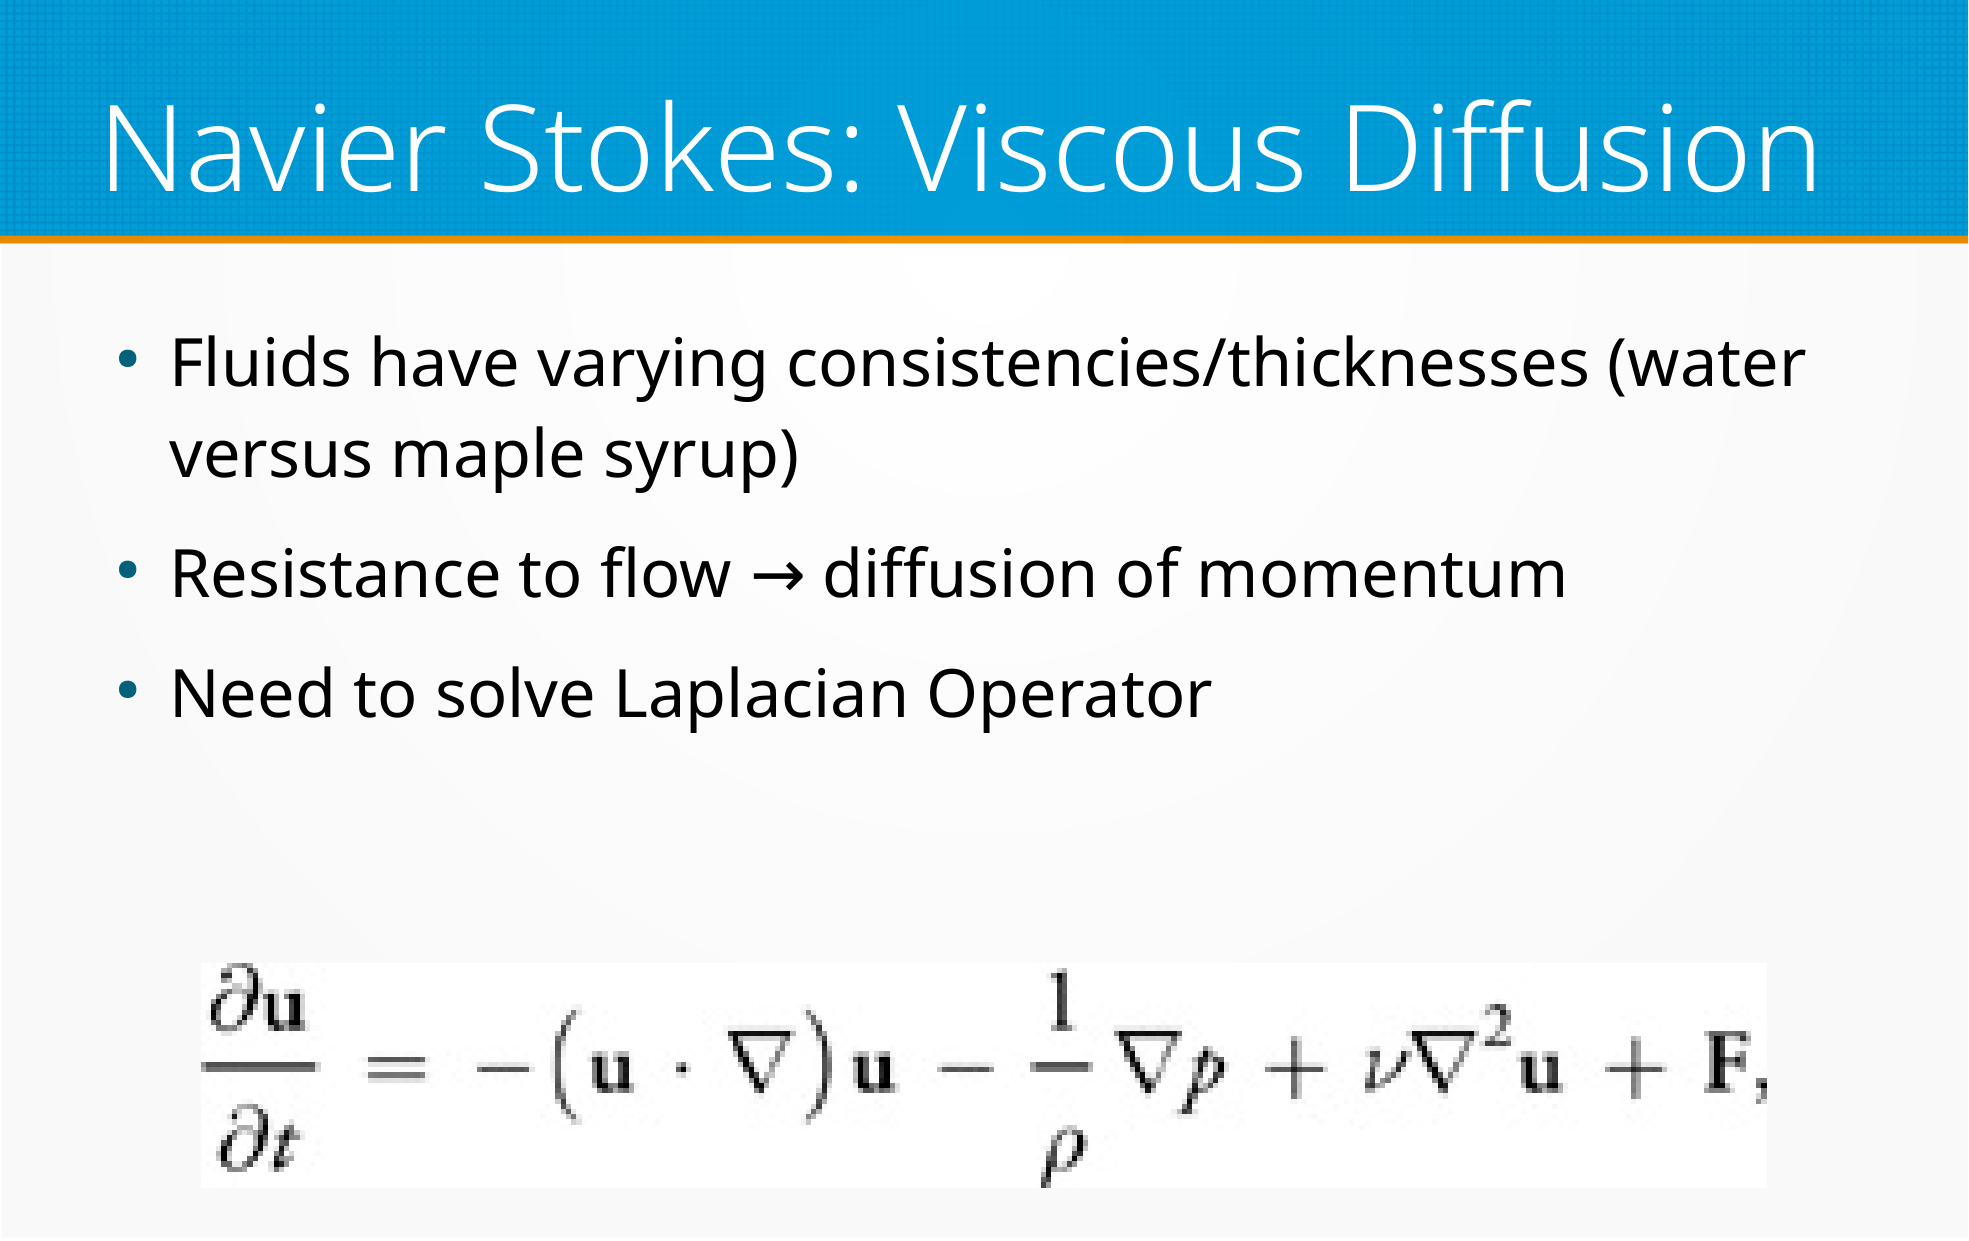

# Navier Stokes: Viscous Diffusion
Fluids have varying consistencies/thicknesses (water versus maple syrup)
Resistance to flow → diffusion of momentum
Need to solve Laplacian Operator